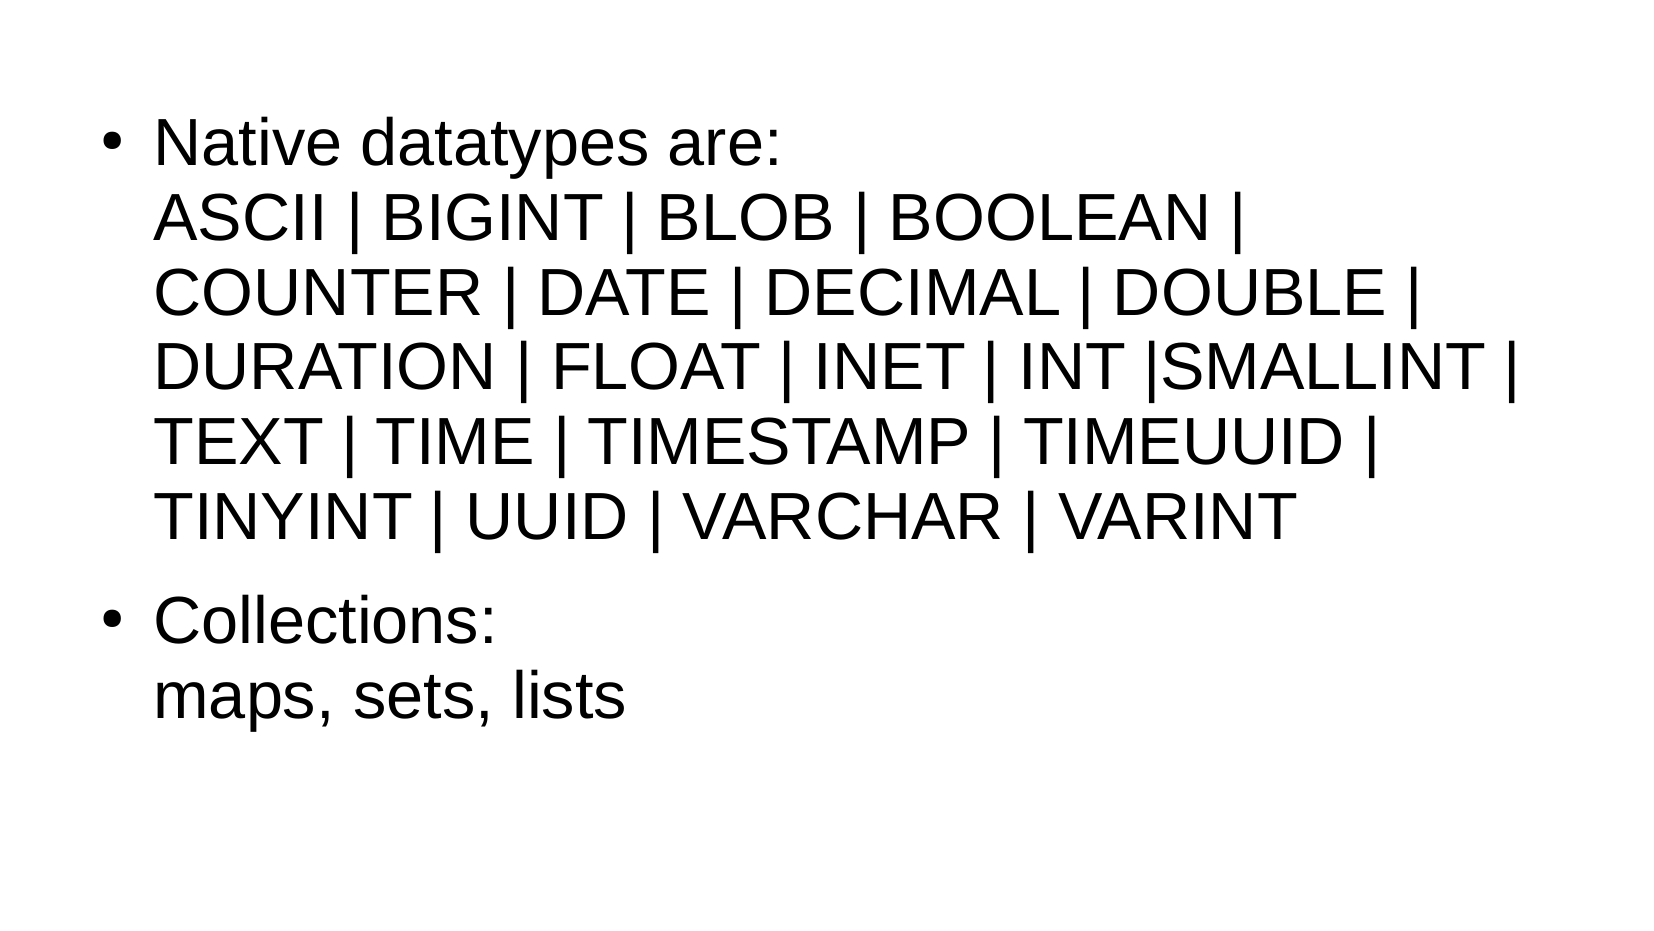

# Native datatypes are: ASCII | BIGINT | BLOB | BOOLEAN | COUNTER | DATE | DECIMAL | DOUBLE | DURATION | FLOAT | INET | INT |SMALLINT | TEXT | TIME | TIMESTAMP | TIMEUUID | TINYINT | UUID | VARCHAR | VARINT
Collections:
maps, sets, lists